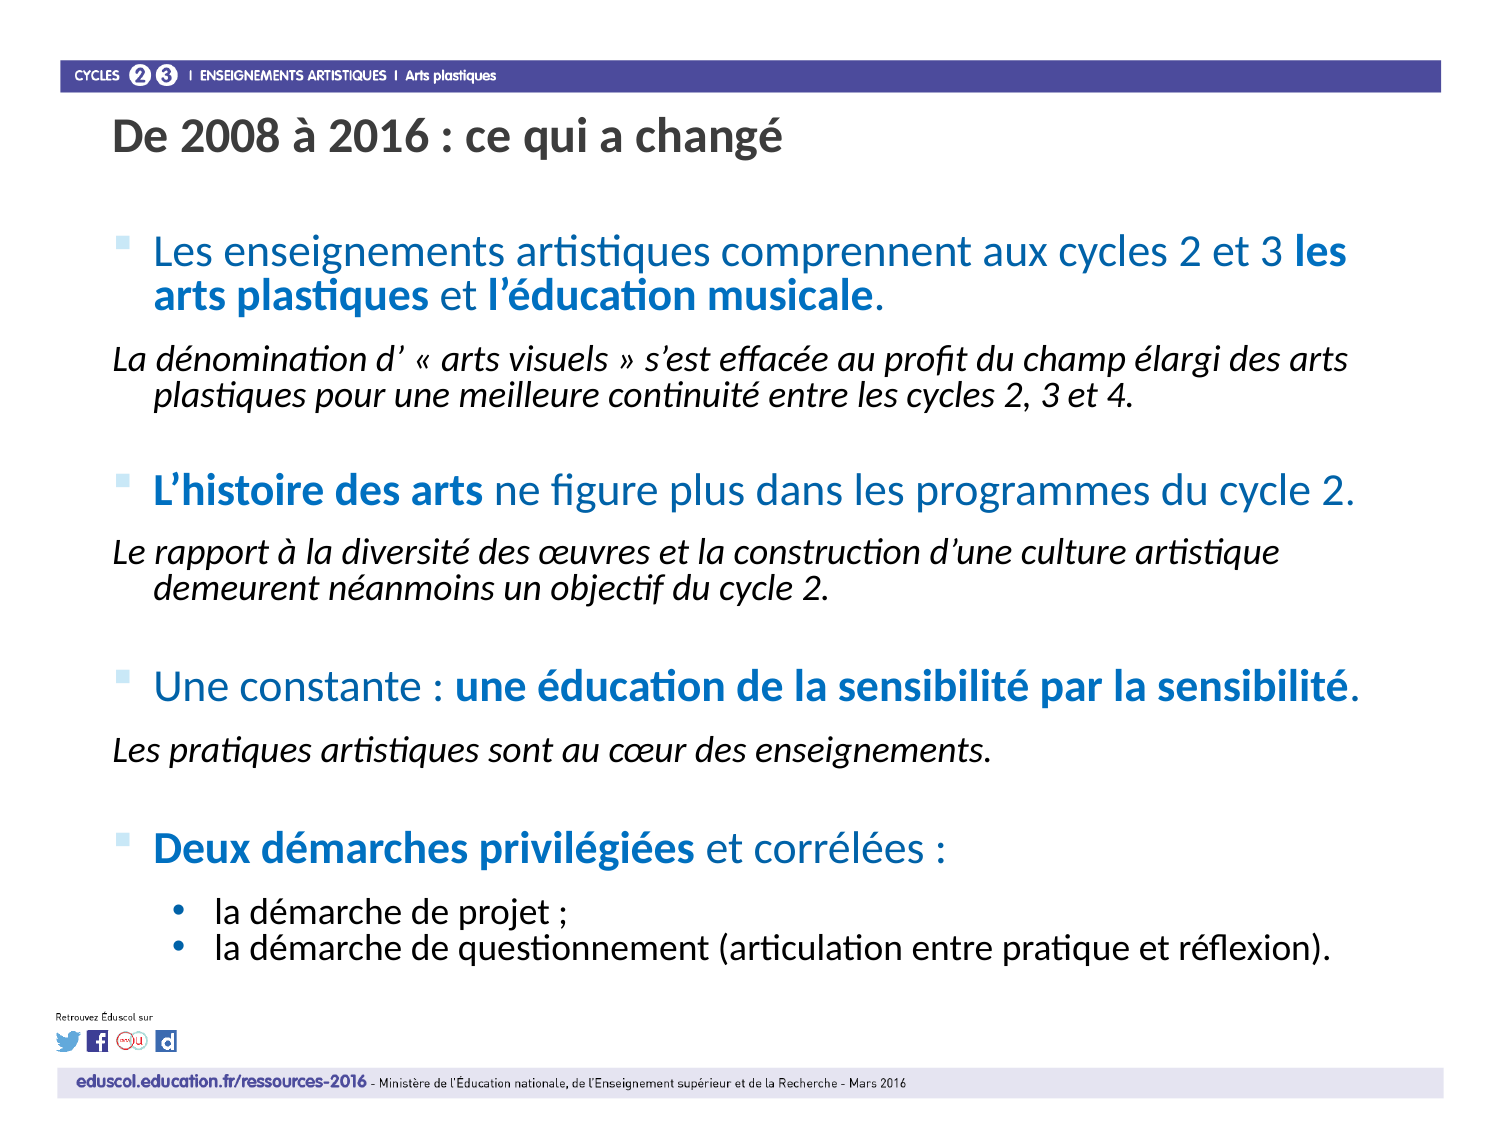

# De 2008 à 2016 : ce qui a changé
Les enseignements artistiques comprennent aux cycles 2 et 3 les arts plastiques et l’éducation musicale.
La dénomination d’ « arts visuels » s’est effacée au profit du champ élargi des arts plastiques pour une meilleure continuité entre les cycles 2, 3 et 4.
L’histoire des arts ne figure plus dans les programmes du cycle 2.
Le rapport à la diversité des œuvres et la construction d’une culture artistique demeurent néanmoins un objectif du cycle 2.
Une constante : une éducation de la sensibilité par la sensibilité.
Les pratiques artistiques sont au cœur des enseignements.
Deux démarches privilégiées et corrélées :
la démarche de projet ;
la démarche de questionnement (articulation entre pratique et réflexion).
Arts plastiques présentation